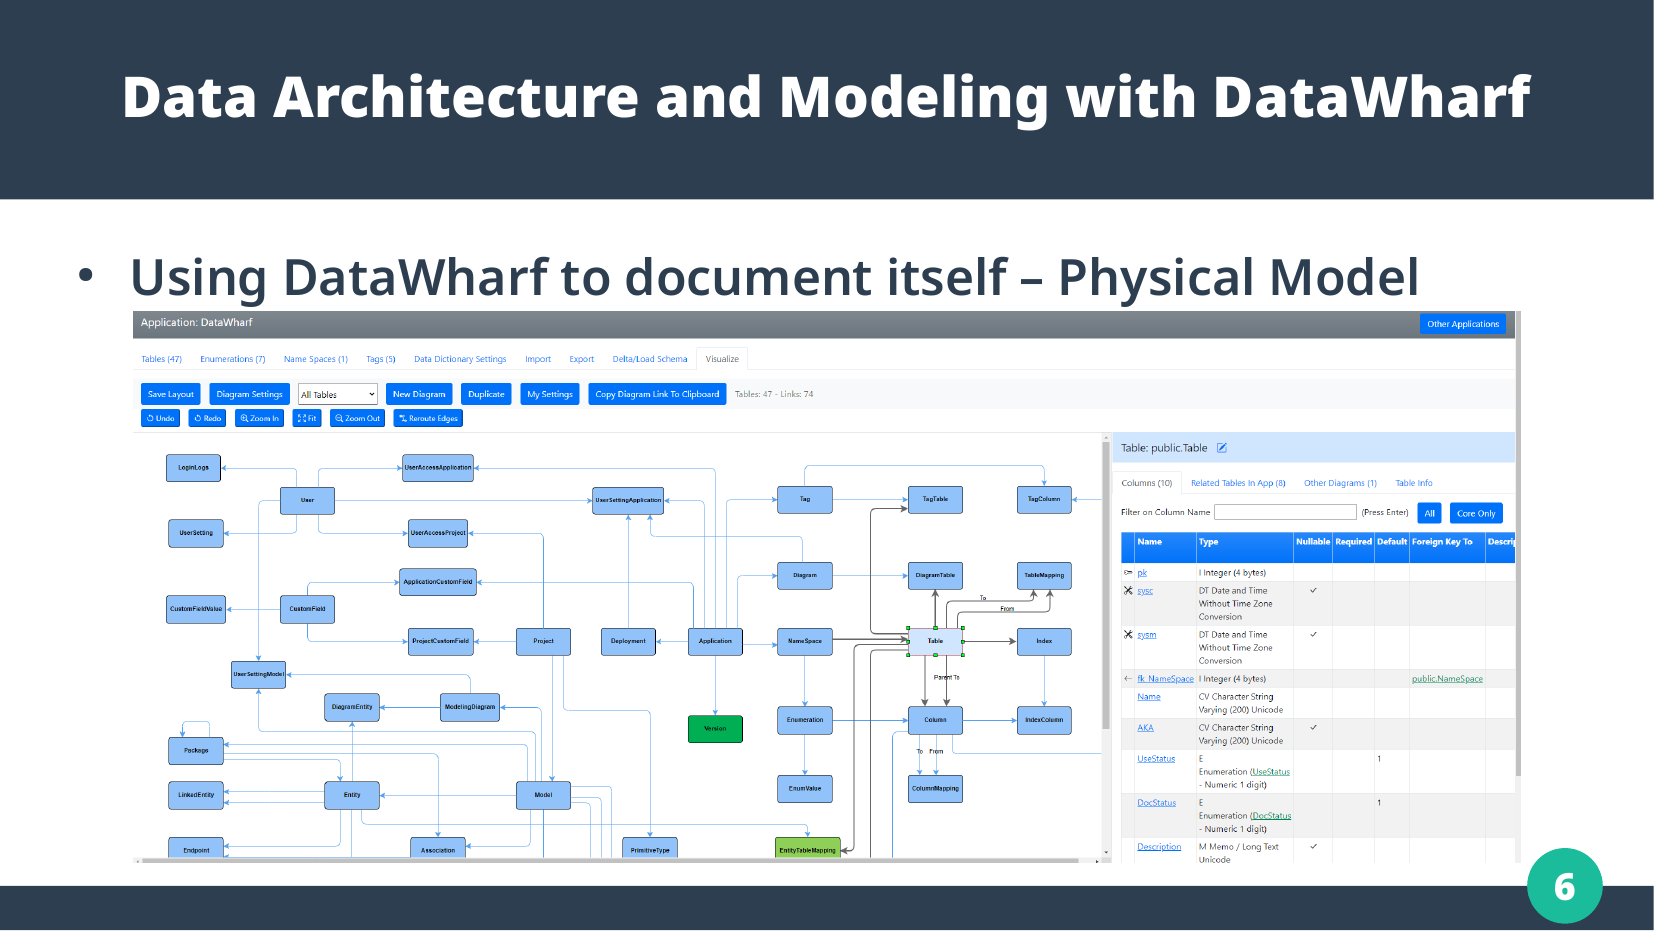

# Data Architecture and Modeling with DataWharf
Using DataWharf to document itself – Physical Model